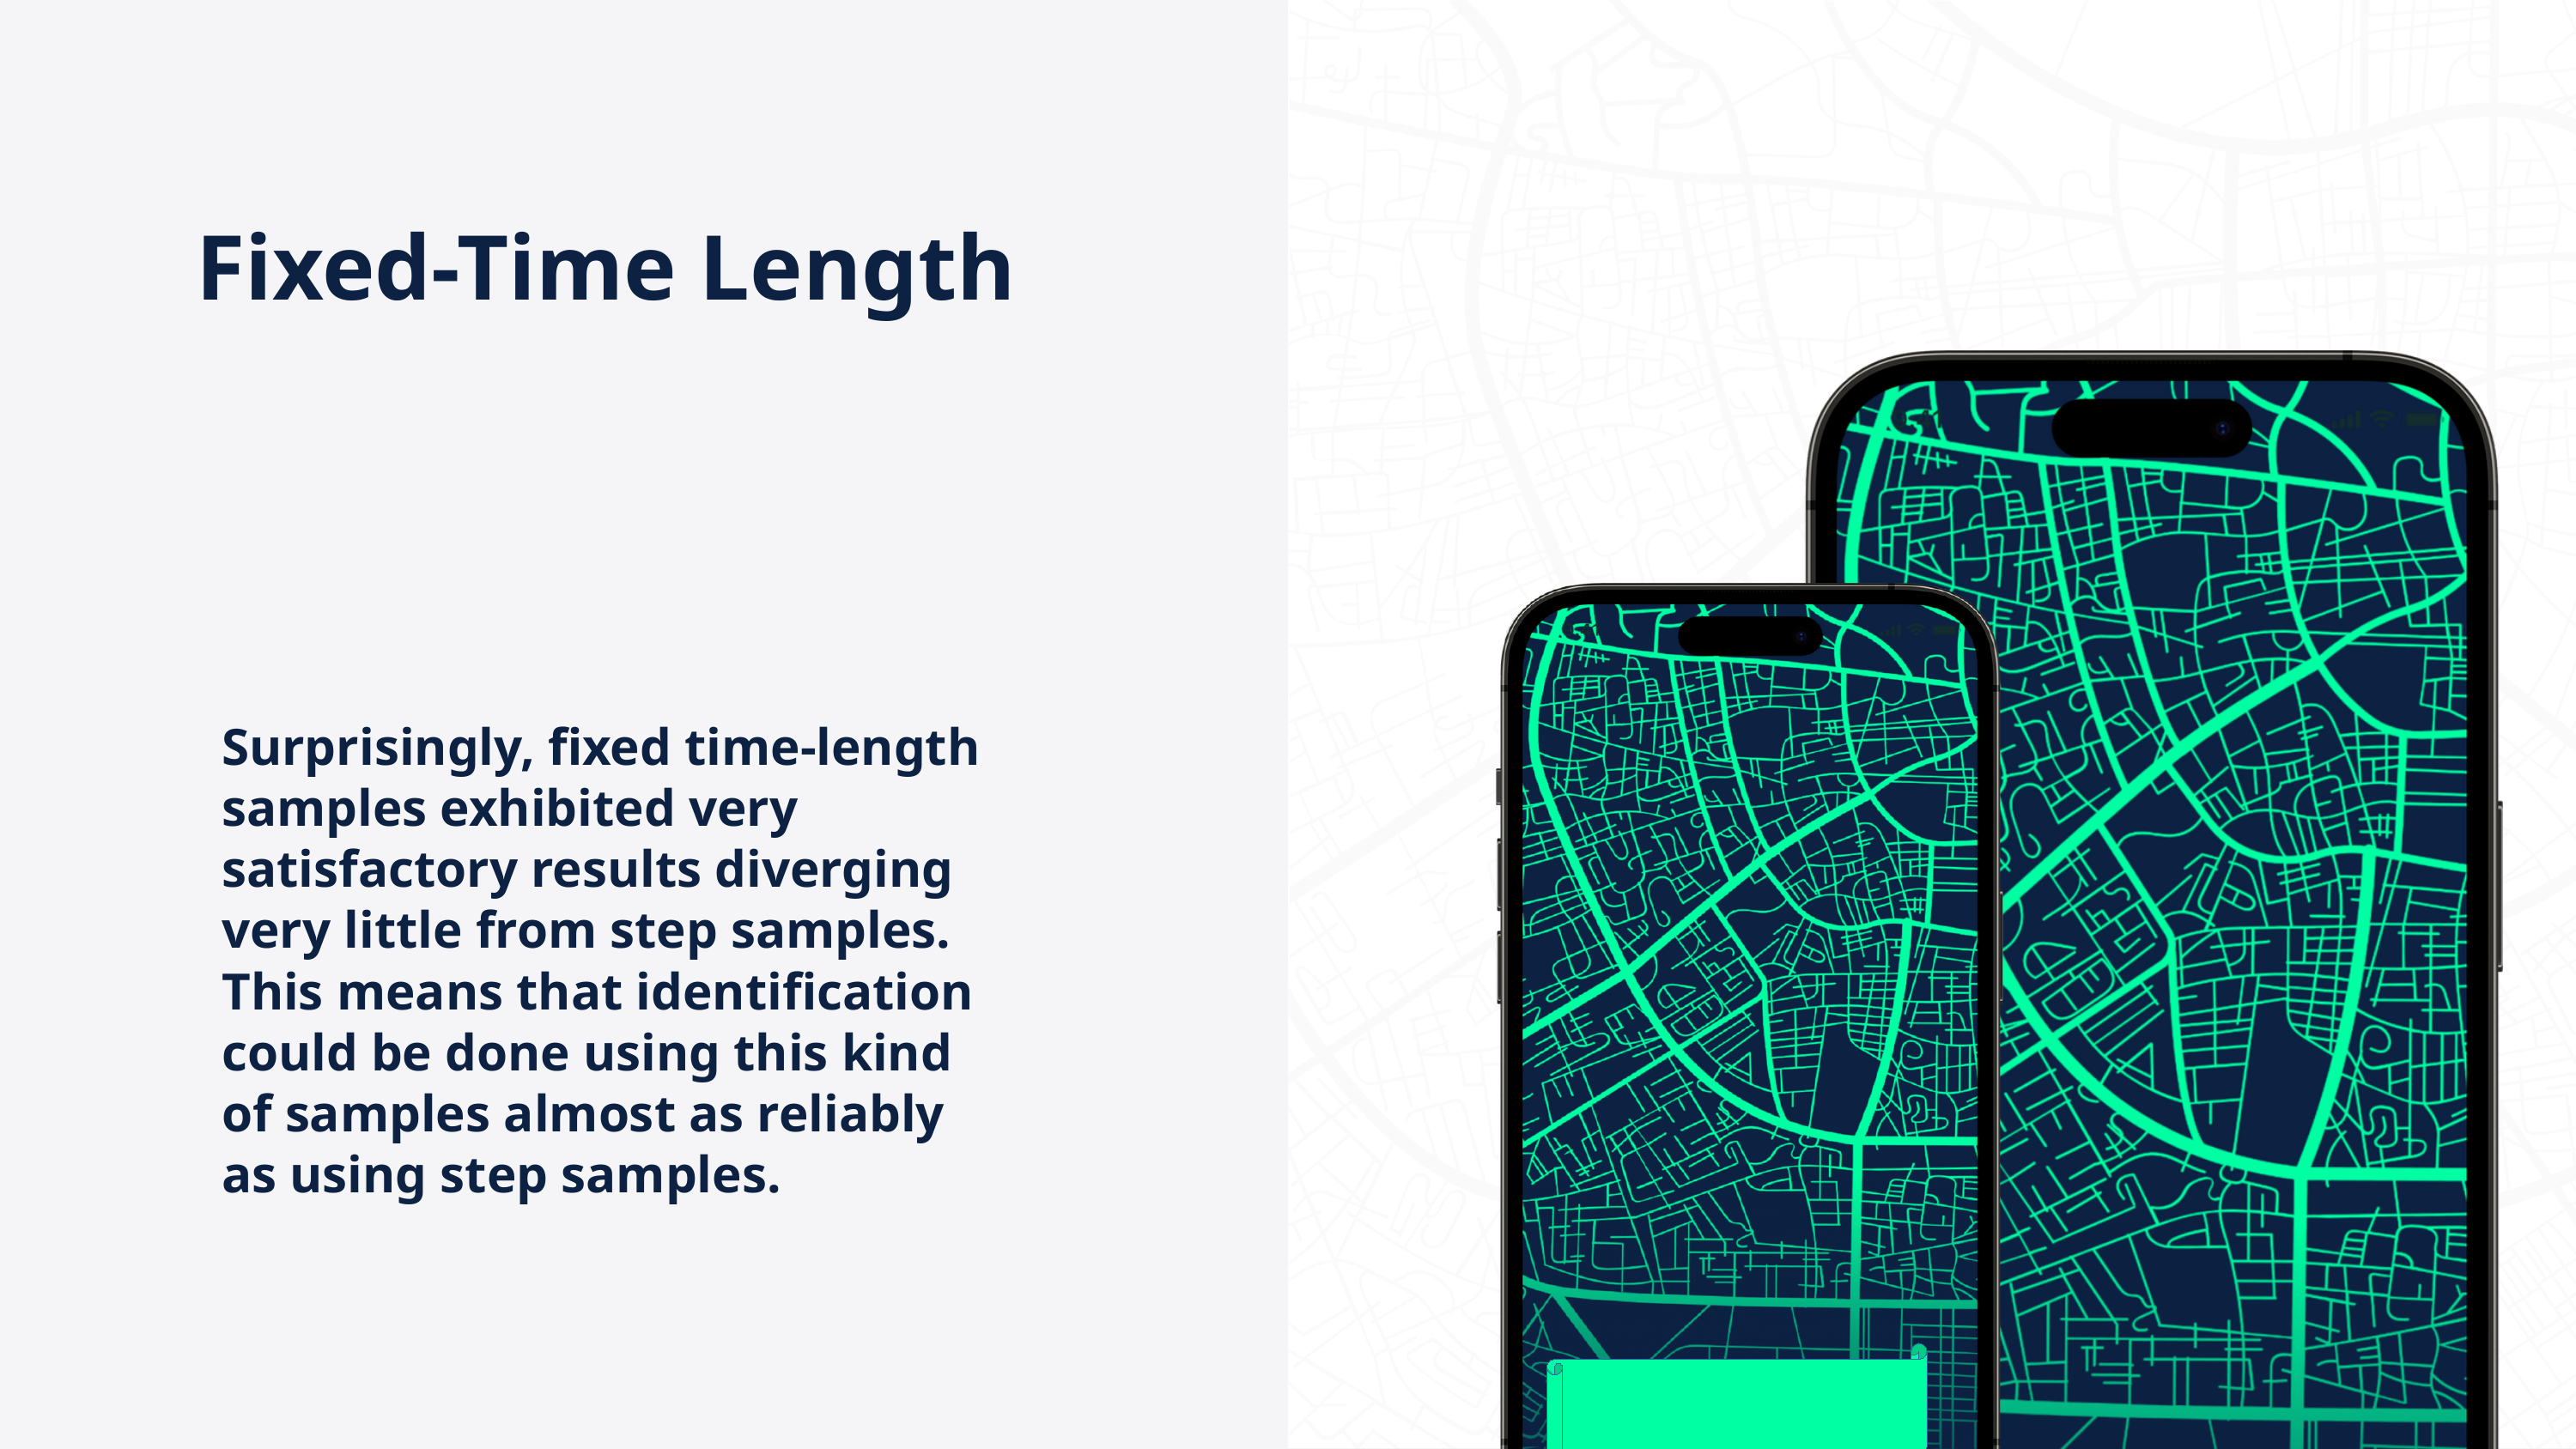

Fixed-Time Length
Surprisingly, fixed time-length samples exhibited very satisfactory results diverging very little from step samples. This means that identification could be done using this kind of samples almost as reliably as using step samples.